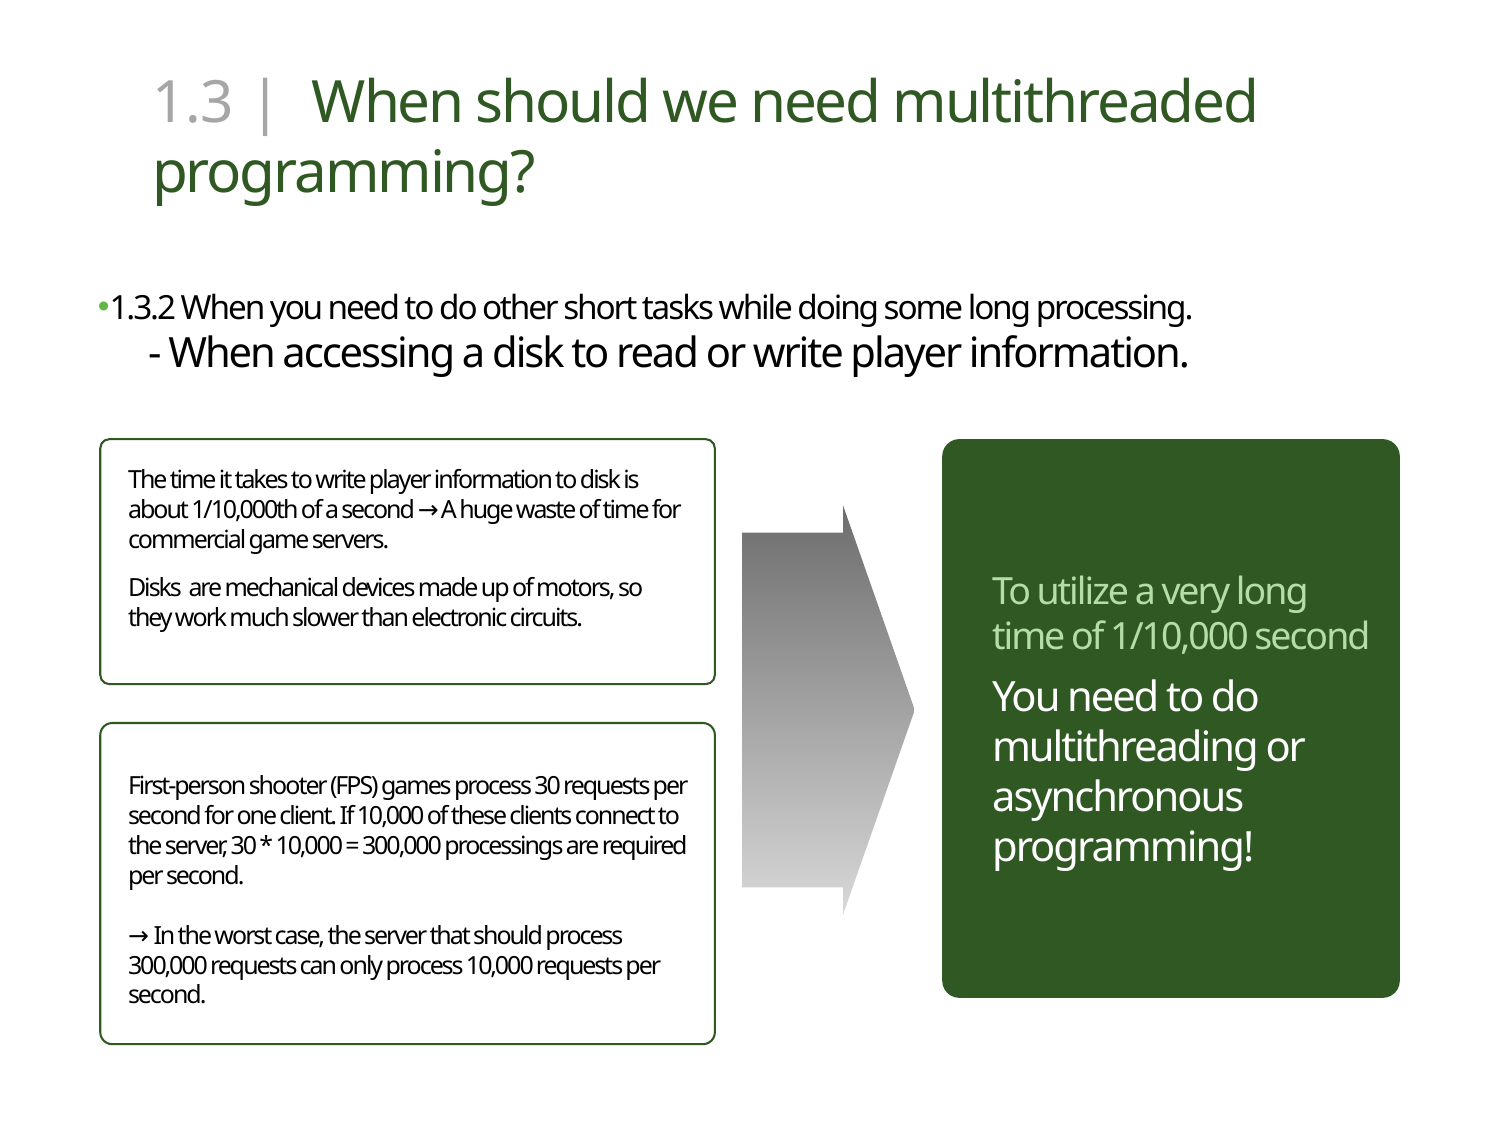

1.3 | When should we need multithreaded programming?
1.3.2 When you need to do other short tasks while doing some long processing.
- When accessing a disk to read or write player information.
To utilize a very long time of 1/10,000 second
You need to do multithreading or asynchronous programming!
The time it takes to write player information to disk is about 1/10,000th of a second → A huge waste of time for commercial game servers.
Disks are mechanical devices made up of motors, so they work much slower than electronic circuits.
First-person shooter (FPS) games process 30 requests per second for one client. If 10,000 of these clients connect to the server, 30 * 10,000 = 300,000 processings are required per second.
→ In the worst case, the server that should process 300,000 requests can only process 10,000 requests per second.